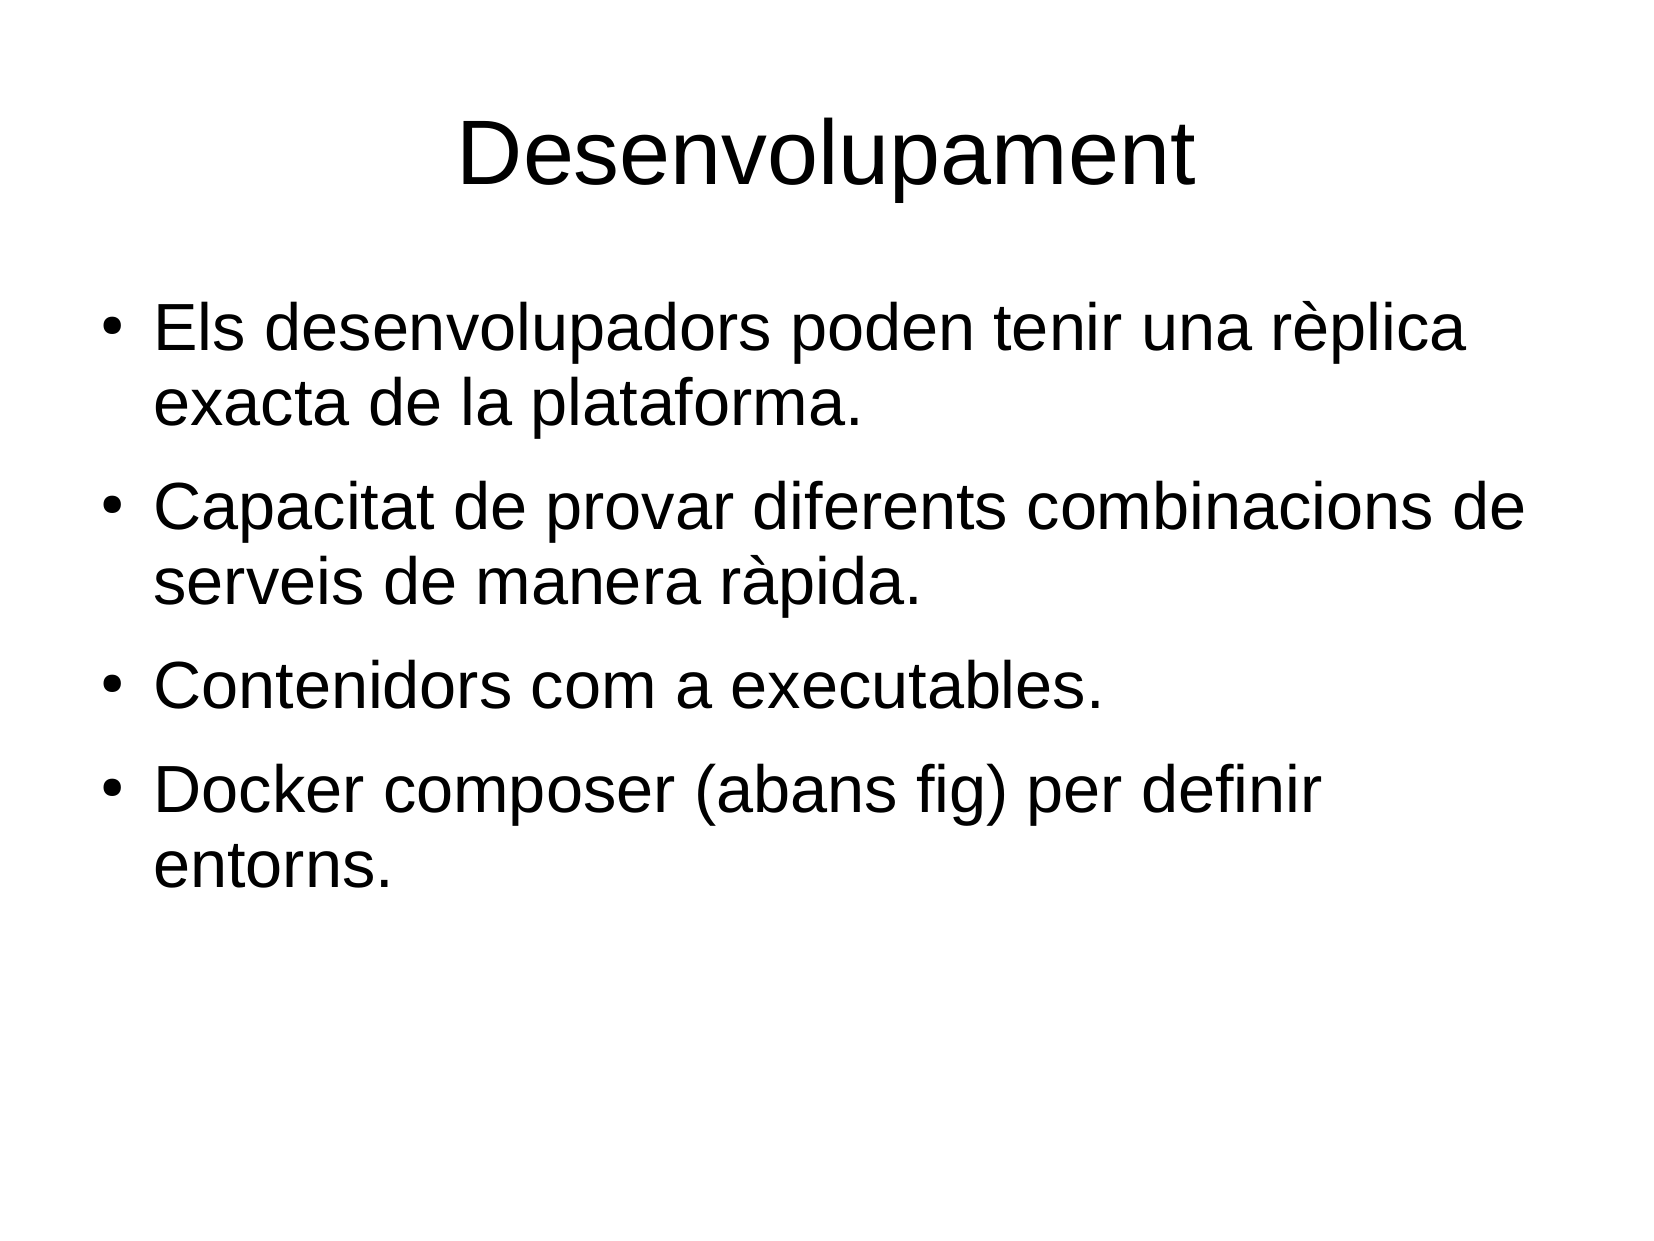

# Desenvolupament
Els desenvolupadors poden tenir una rèplica exacta de la plataforma.
Capacitat de provar diferents combinacions de serveis de manera ràpida.
Contenidors com a executables.
Docker composer (abans fig) per definir entorns.